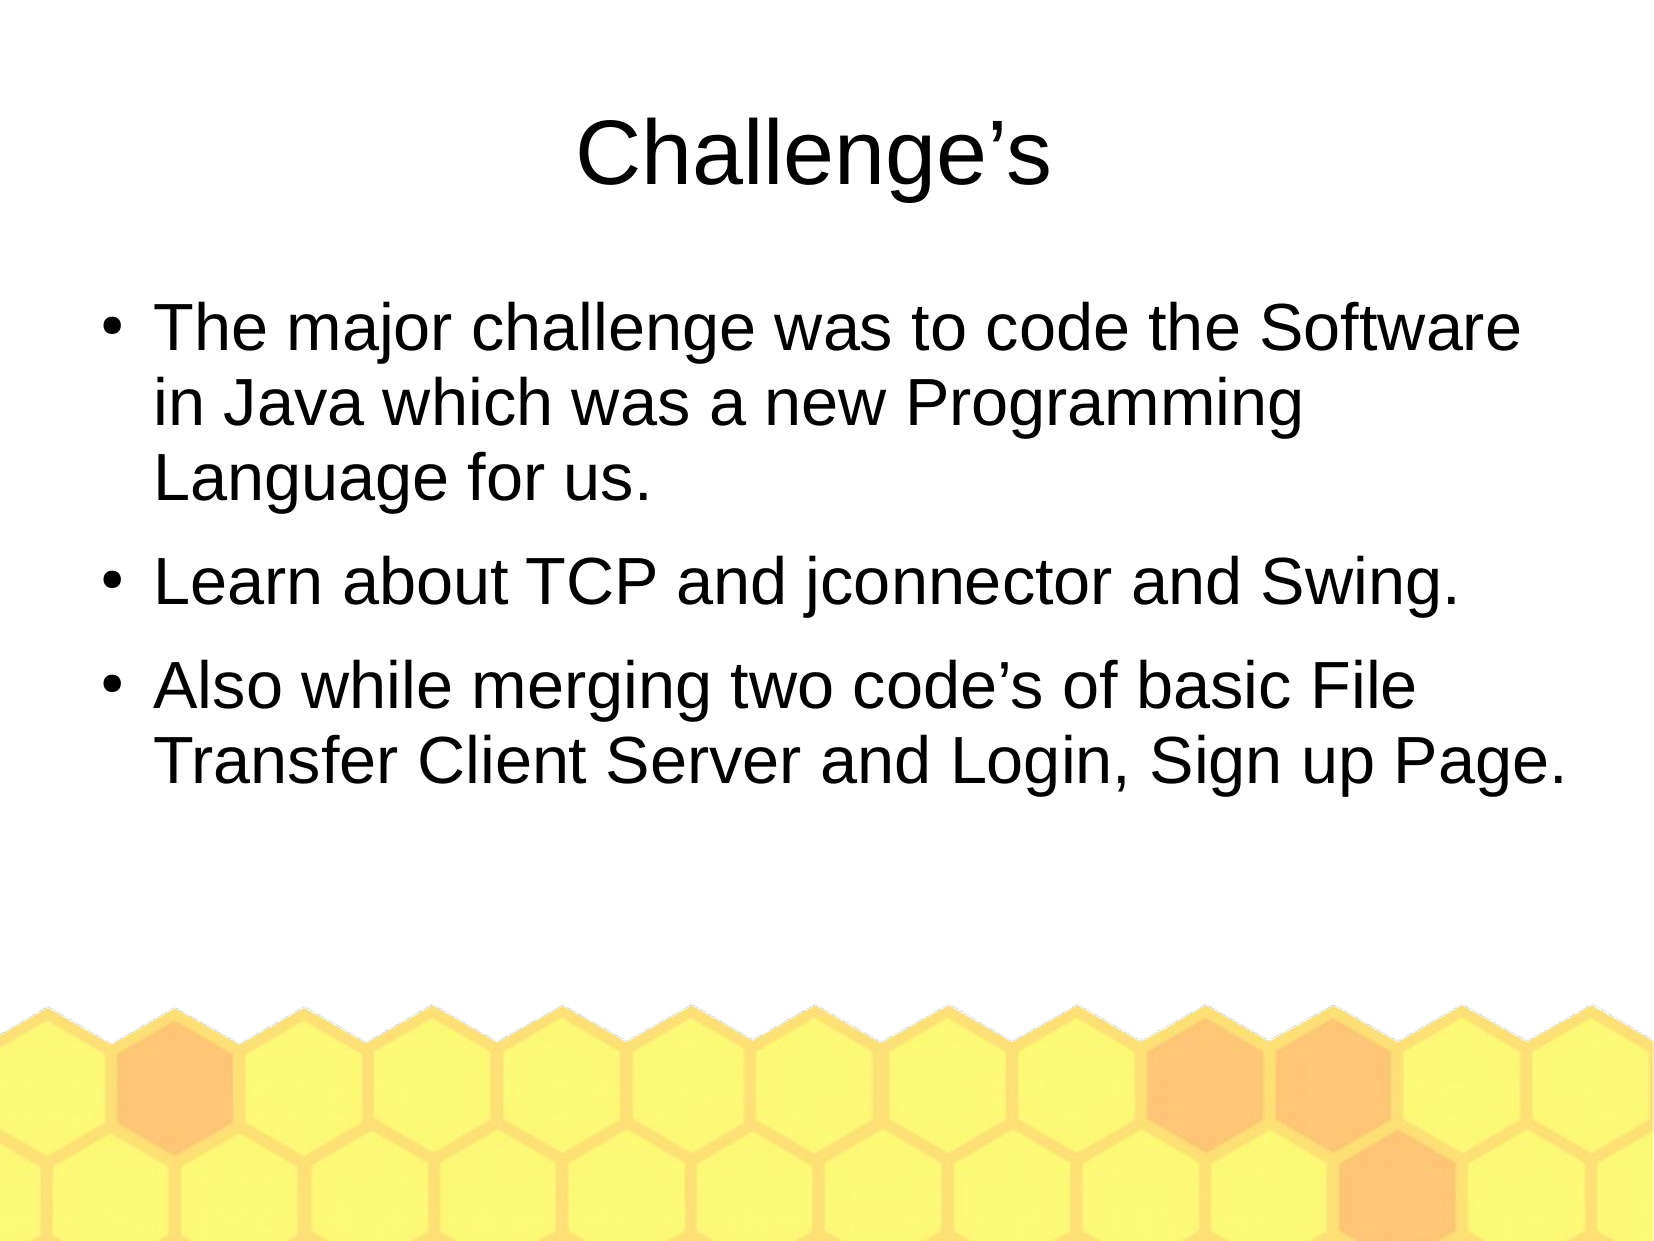

# Challenge’s
The major challenge was to code the Software in Java which was a new Programming Language for us.
Learn about TCP and jconnector and Swing.
Also while merging two code’s of basic File Transfer Client Server and Login, Sign up Page.